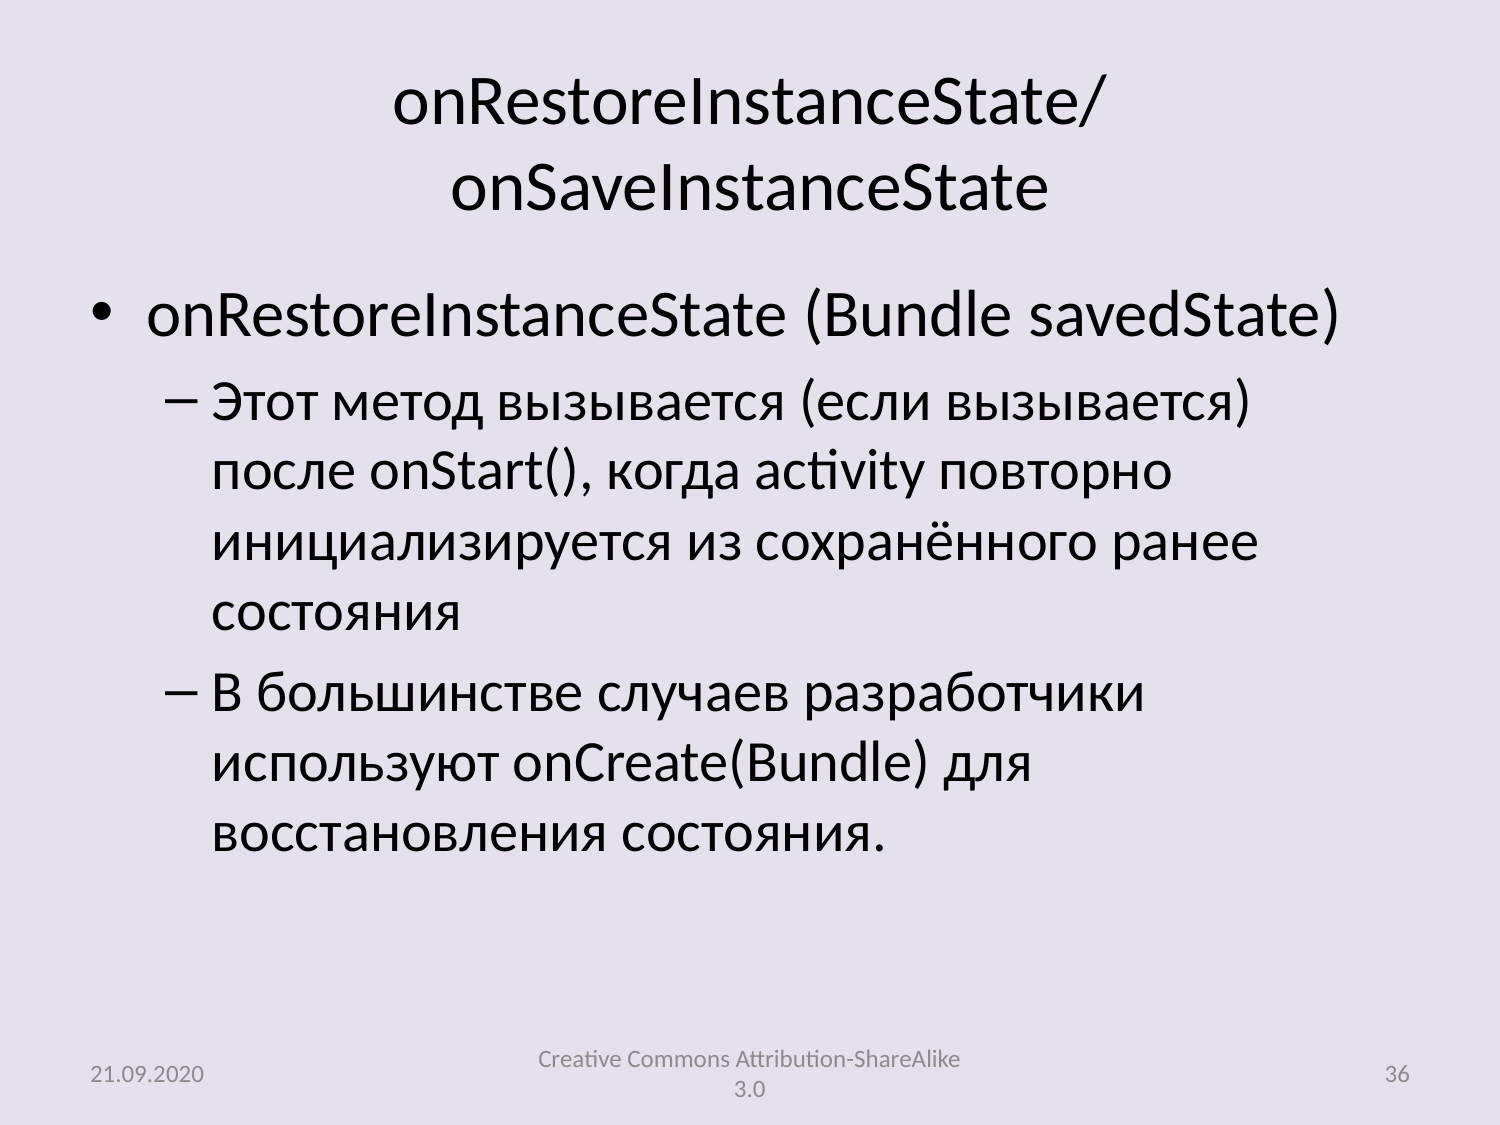

# onRestoreInstanceState/ onSaveInstanceState
onRestoreInstanceState (Bundle savedState)
Этот метод вызывается (если вызывается) после onStart(), когда activity повторно инициализируется из сохранённого ранее состояния
В большинстве случаев разработчики используют onCreate(Bundle) для восстановления состояния.
21.09.2020
Creative Commons Attribution-ShareAlike 3.0
36